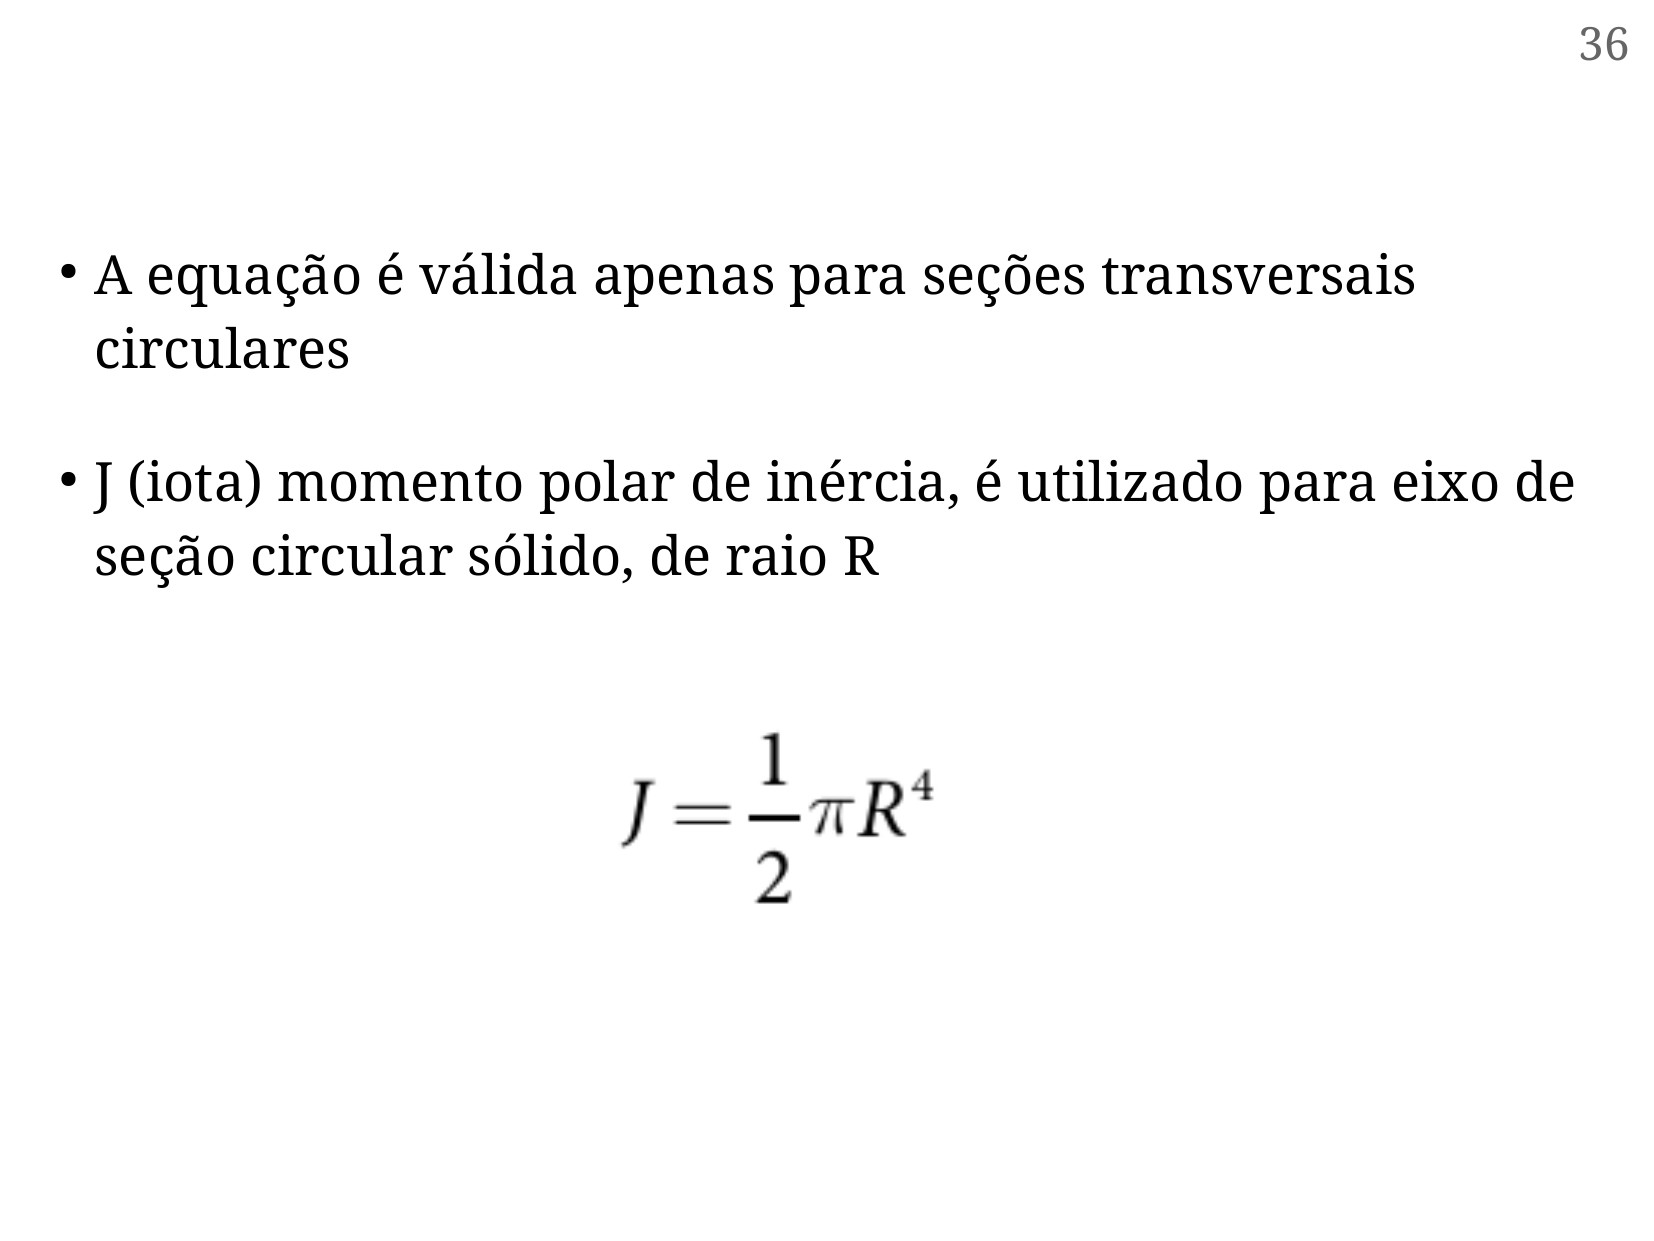

36
#
A equação é válida apenas para seções transversais circulares
J (iota) momento polar de inércia, é utilizado para eixo de seção circular sólido, de raio R